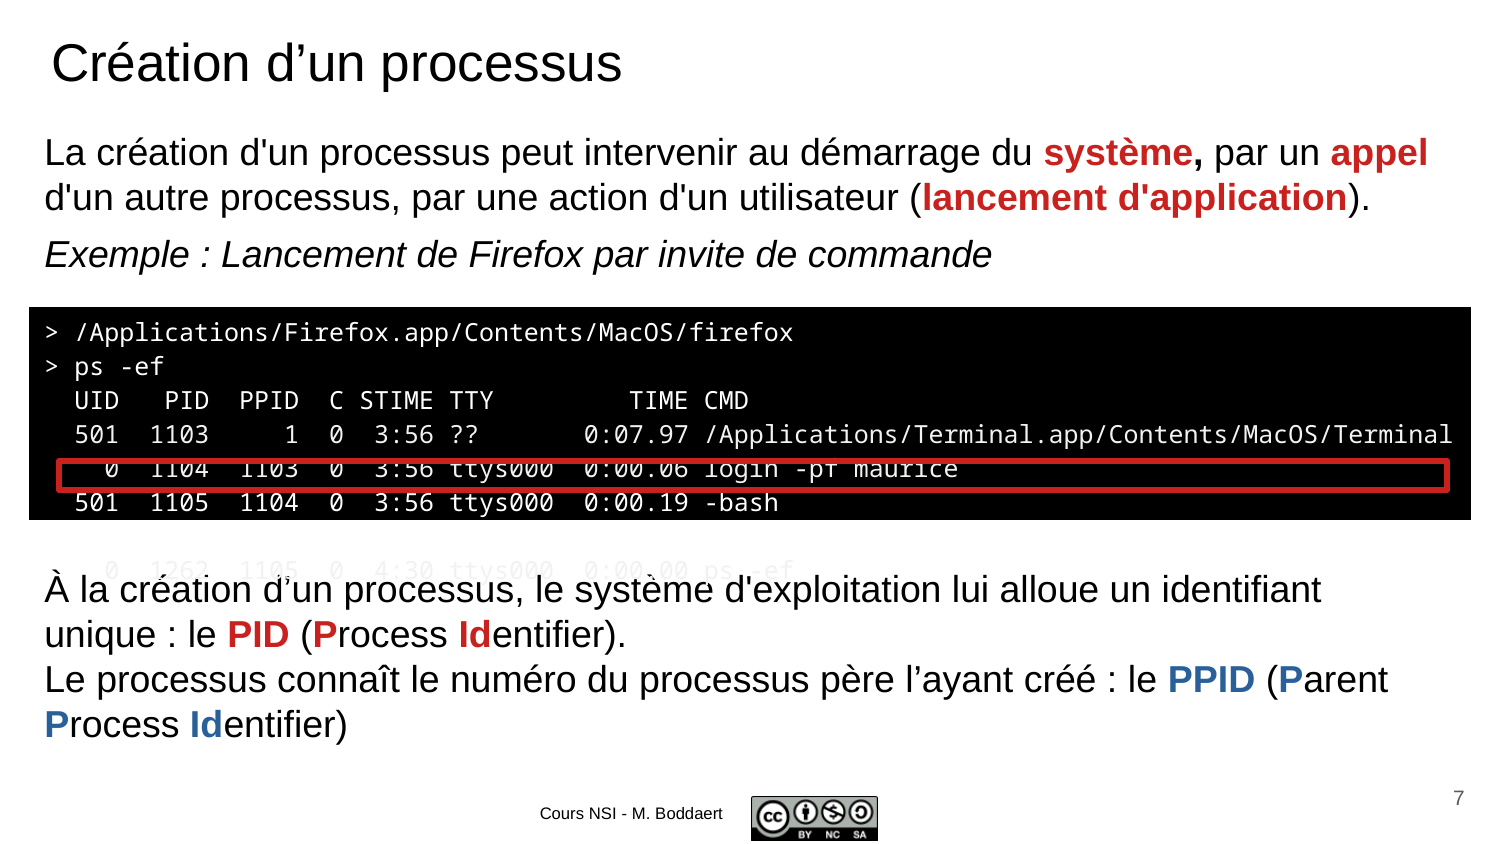

# Création d’un processus
La création d'un processus peut intervenir au démarrage du système, par un appel d'un autre processus, par une action d'un utilisateur (lancement d'application).
Exemple : Lancement de Firefox par invite de commande
À la création d’un processus, le système d'exploitation lui alloue un identifiant unique : le PID (Process Identifier).
Le processus connaît le numéro du processus père l’ayant créé : le PPID (Parent Process Identifier)
> /Applications/Firefox.app/Contents/MacOS/firefox
> ps -ef
 UID PID PPID C STIME TTY TIME CMD
 501 1103 1 0 3:56 ?? 0:07.97 /Applications/Terminal.app/Contents/MacOS/Terminal
 0 1104 1103 0 3:56 ttys000 0:00.06 login -pf maurice
 501 1105 1104 0 3:56 ttys000 0:00.19 -bash
 501 1232 1105 0 4:20 ttys000 0:10.24 /Applications/Firefox.app/Contents/MacOS/firefox
 0 1262 1105 0 4:30 ttys000 0:00.00 ps -ef